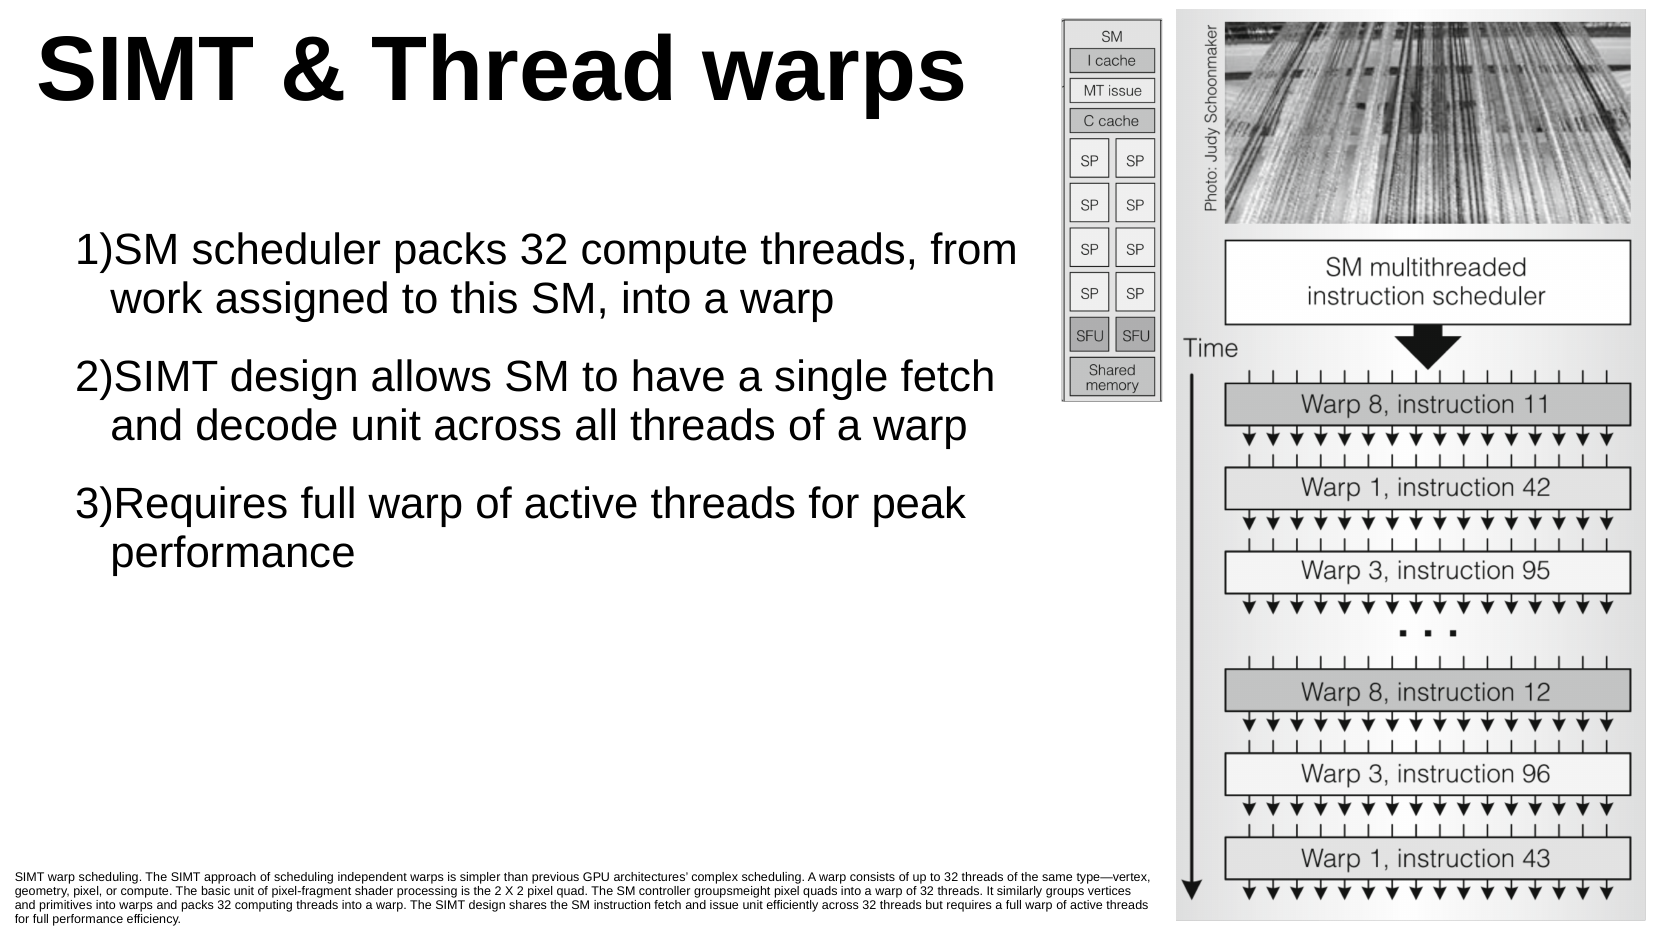

# SIMT & Thread warps
SM scheduler packs 32 compute threads, from work assigned to this SM, into a warp
SIMT design allows SM to have a single fetch and decode unit across all threads of a warp
Requires full warp of active threads for peak performance
SIMT warp scheduling. The SIMT approach of scheduling independent warps is simpler than previous GPU architectures’ complex scheduling. A warp consists of up to 32 threads of the same type—vertex, geometry, pixel, or compute. The basic unit of pixel-fragment shader processing is the 2 X 2 pixel quad. The SM controller groupsmeight pixel quads into a warp of 32 threads. It similarly groups vertices and primitives into warps and packs 32 computing threads into a warp. The SIMT design shares the SM instruction fetch and issue unit efficiently across 32 threads but requires a full warp of active threads for full performance efficiency.